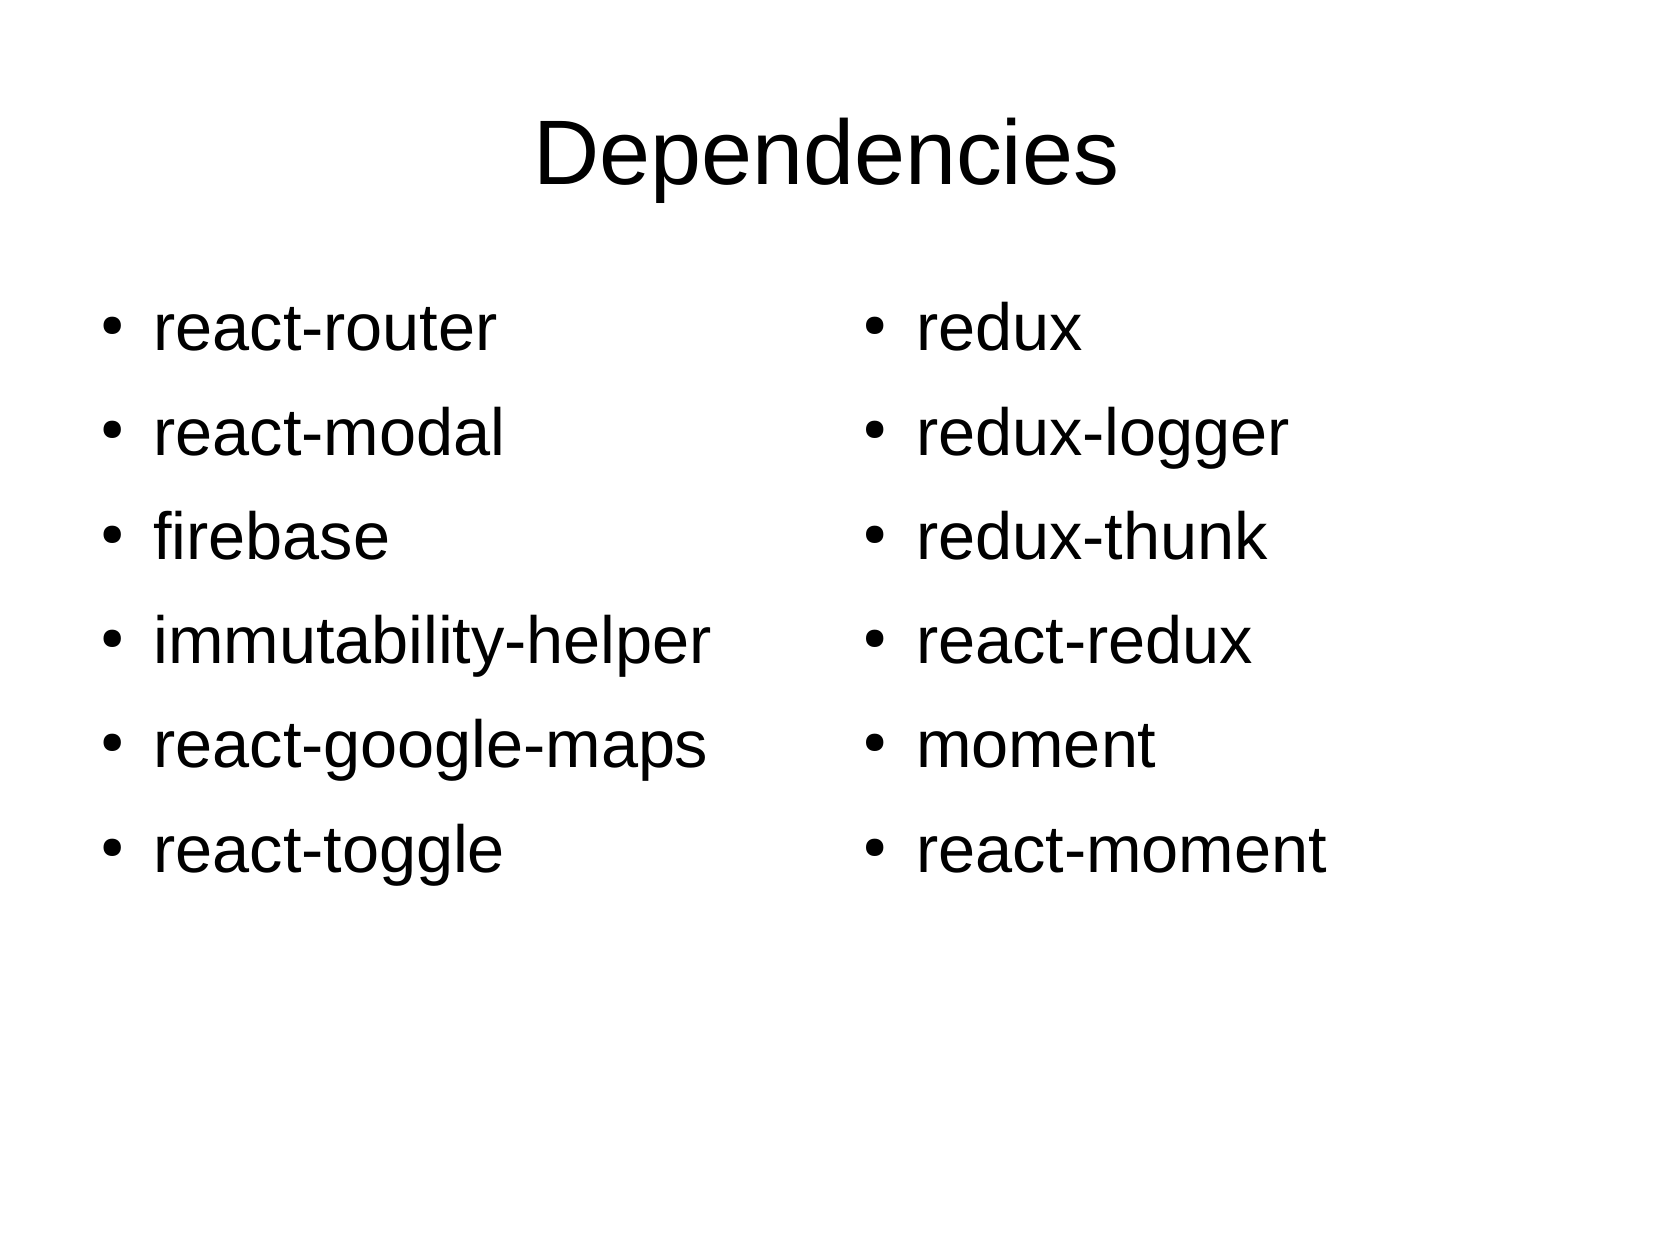

# Dependencies
react-router
react-modal
firebase
immutability-helper
react-google-maps
react-toggle
redux
redux-logger
redux-thunk
react-redux
moment
react-moment